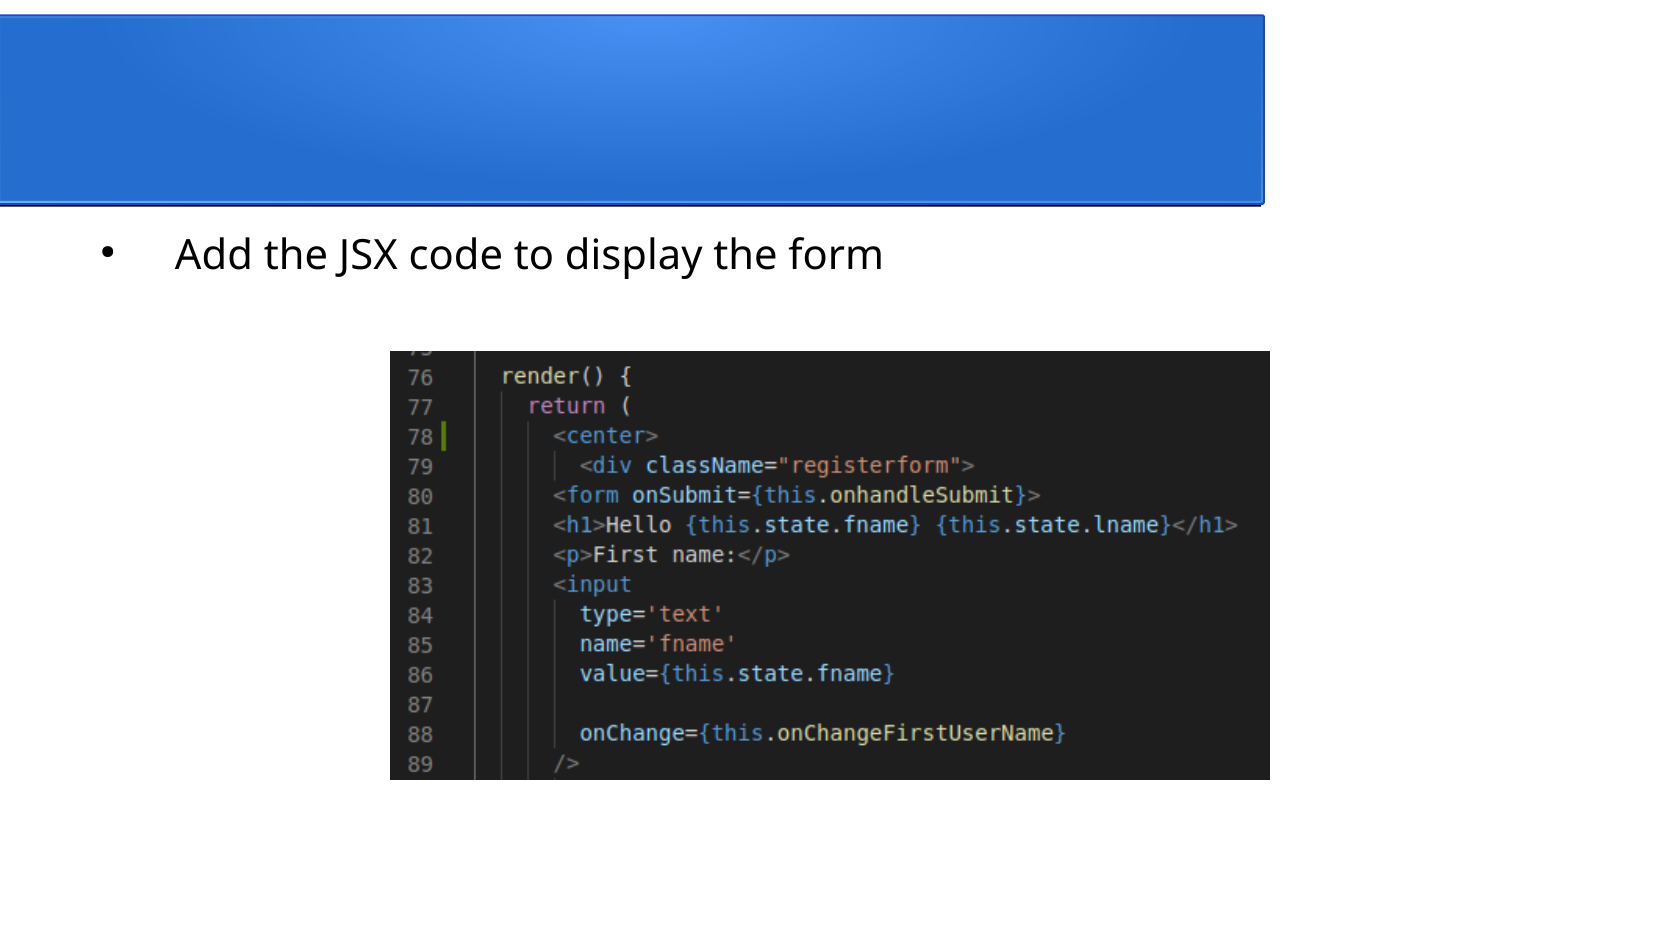

#
 Add the JSX code to display the form